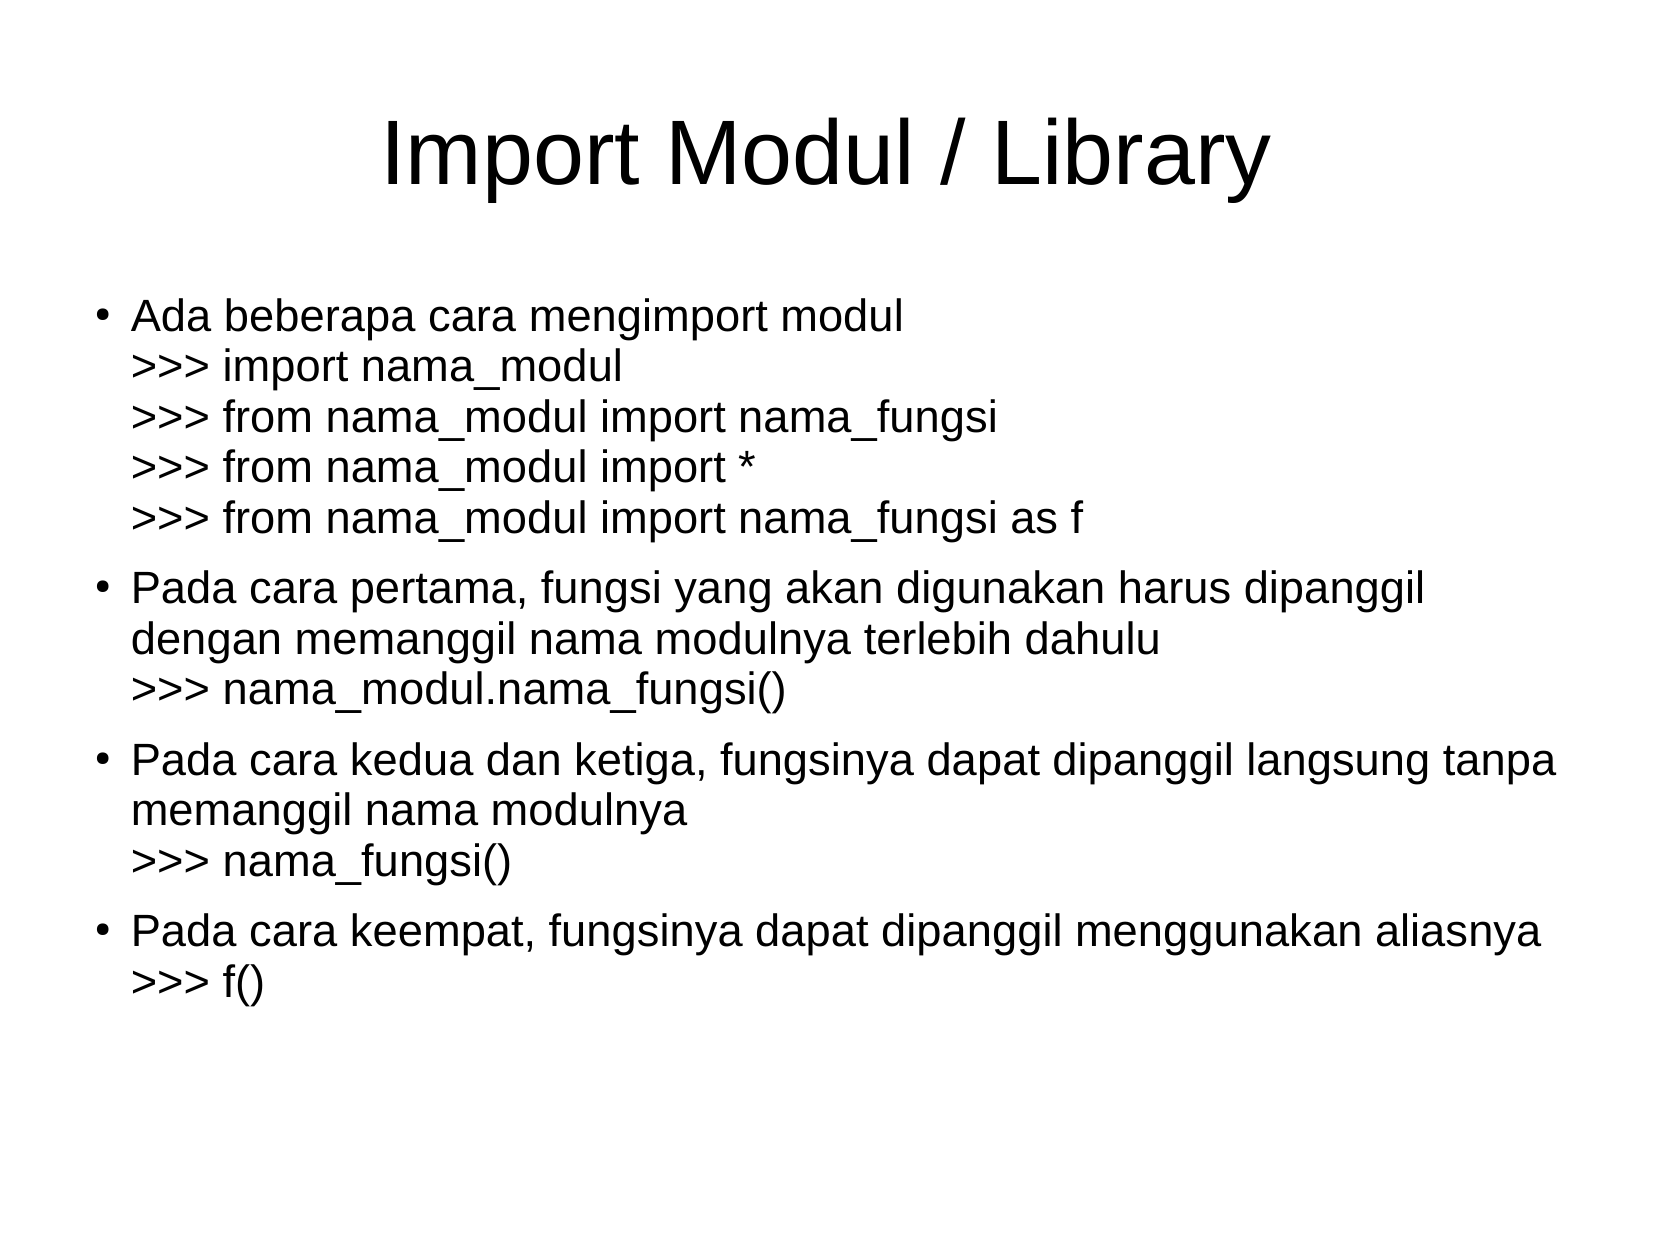

# Import Modul / Library
Ada beberapa cara mengimport modul
>>> import nama_modul
>>> from nama_modul import nama_fungsi
>>> from nama_modul import *
>>> from nama_modul import nama_fungsi as f
Pada cara pertama, fungsi yang akan digunakan harus dipanggil dengan memanggil nama modulnya terlebih dahulu
>>> nama_modul.nama_fungsi()
Pada cara kedua dan ketiga, fungsinya dapat dipanggil langsung tanpa memanggil nama modulnya
>>> nama_fungsi()
Pada cara keempat, fungsinya dapat dipanggil menggunakan aliasnya
>>> f()